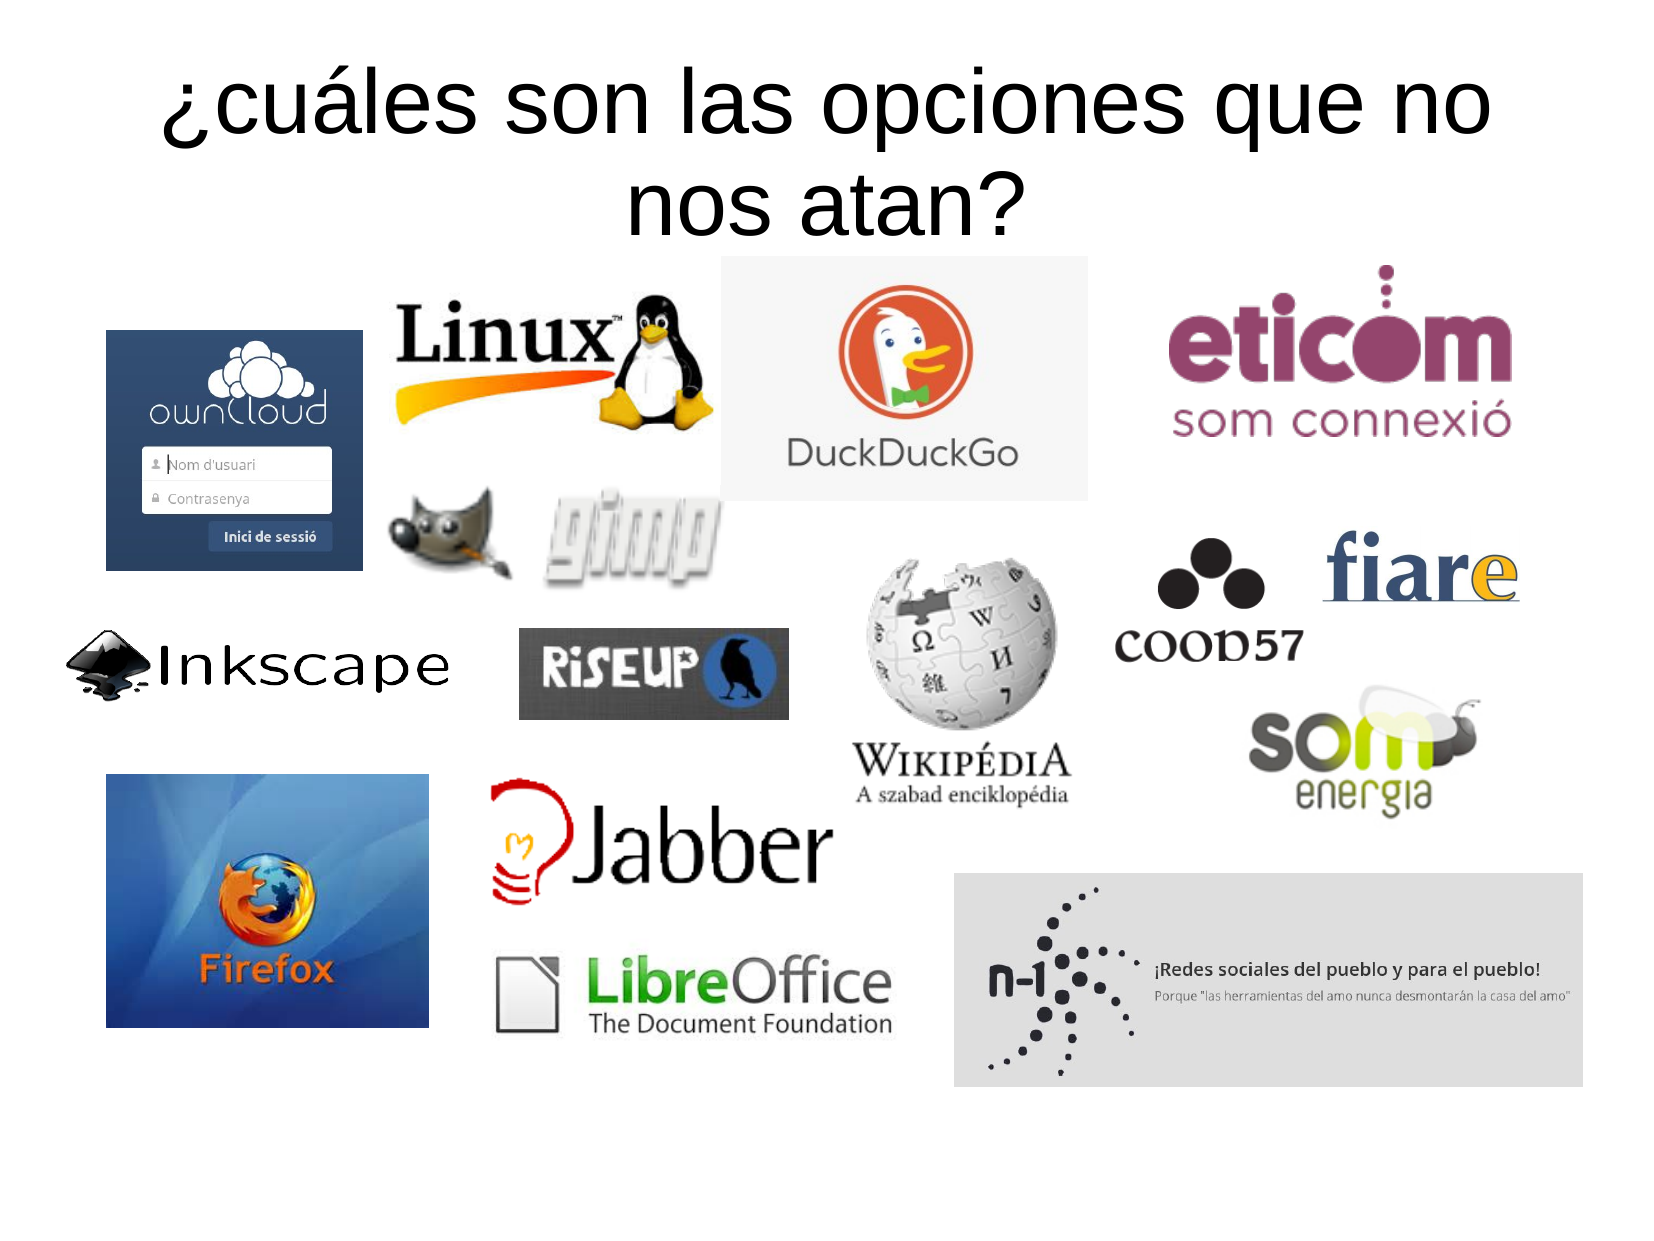

# ¿cuáles son las opciones que no nos atan?